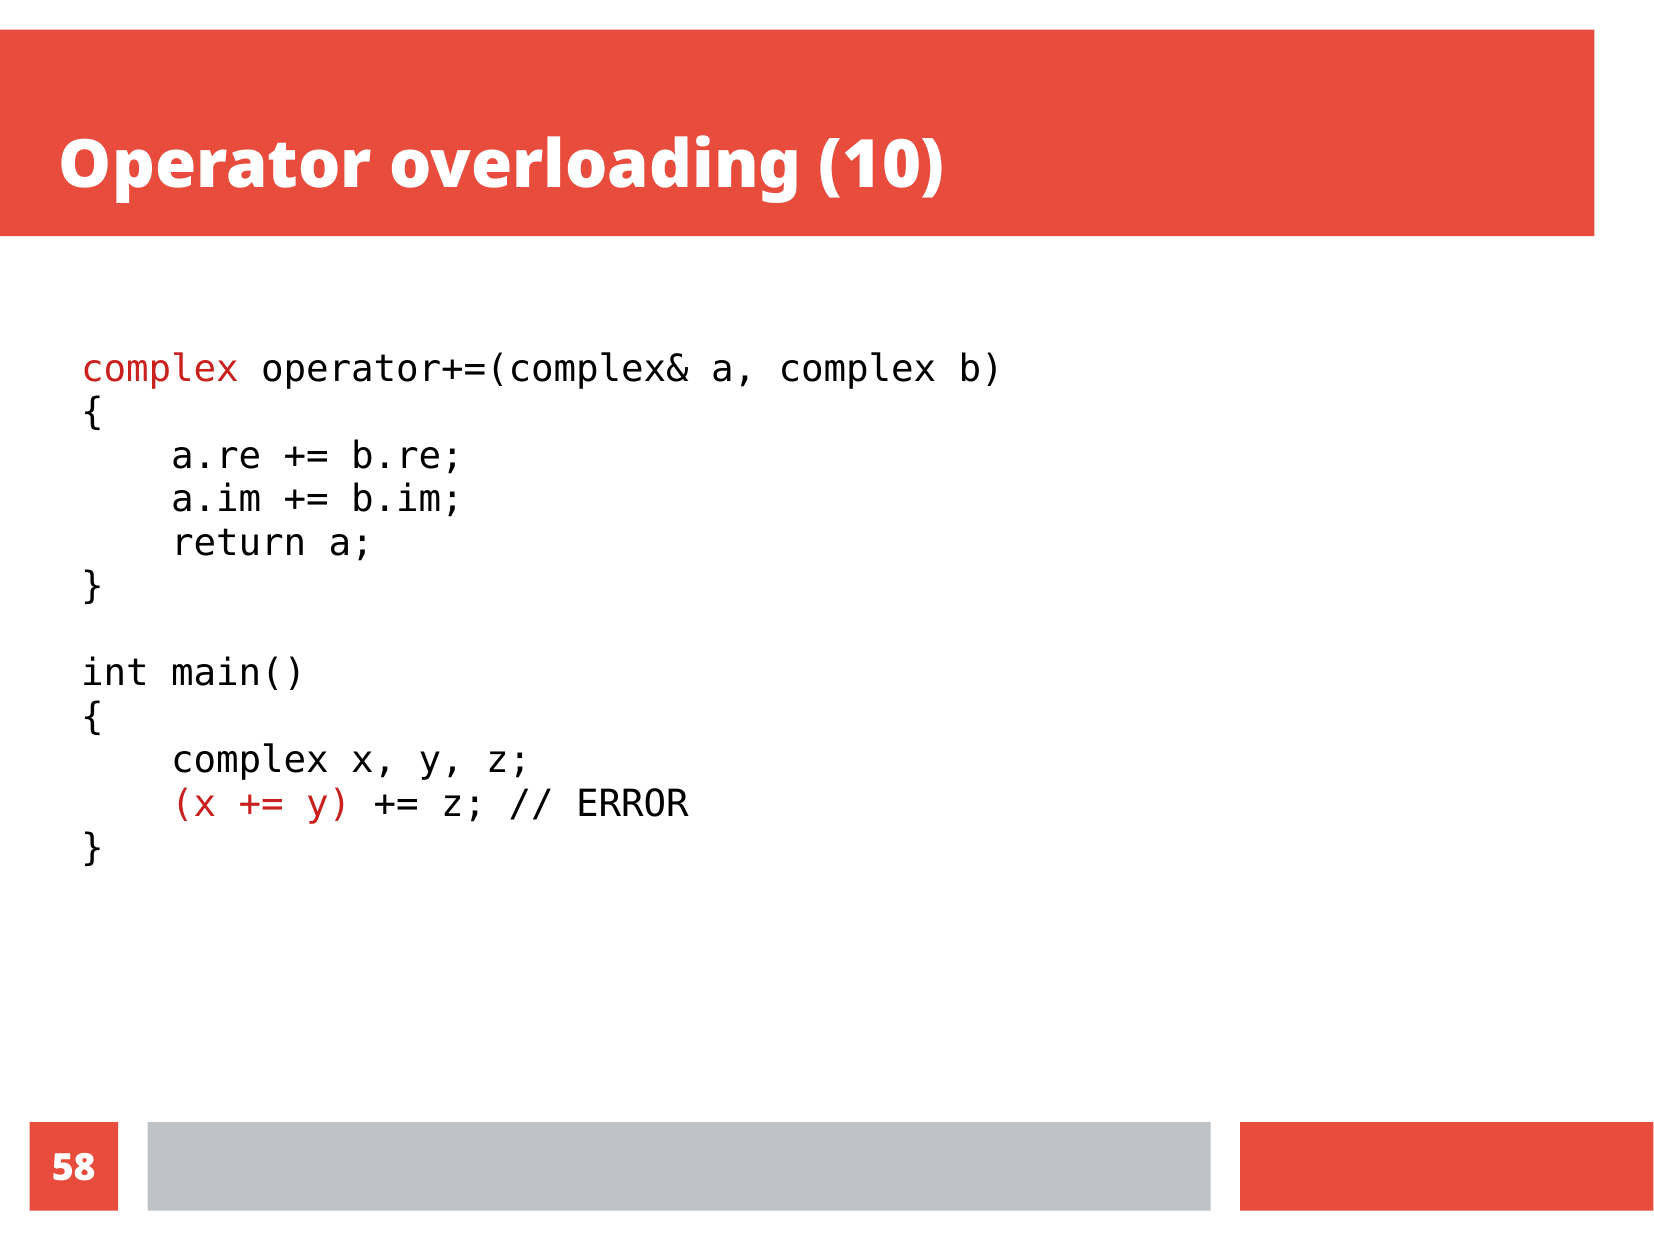

# Operator overloading (10)
complex operator+=(complex& a, complex b)
{
 a.re += b.re;
 a.im += b.im;
 return a;
}
int main()
{
 complex x, y, z;
 (x += y) += z; // ERROR
}
58